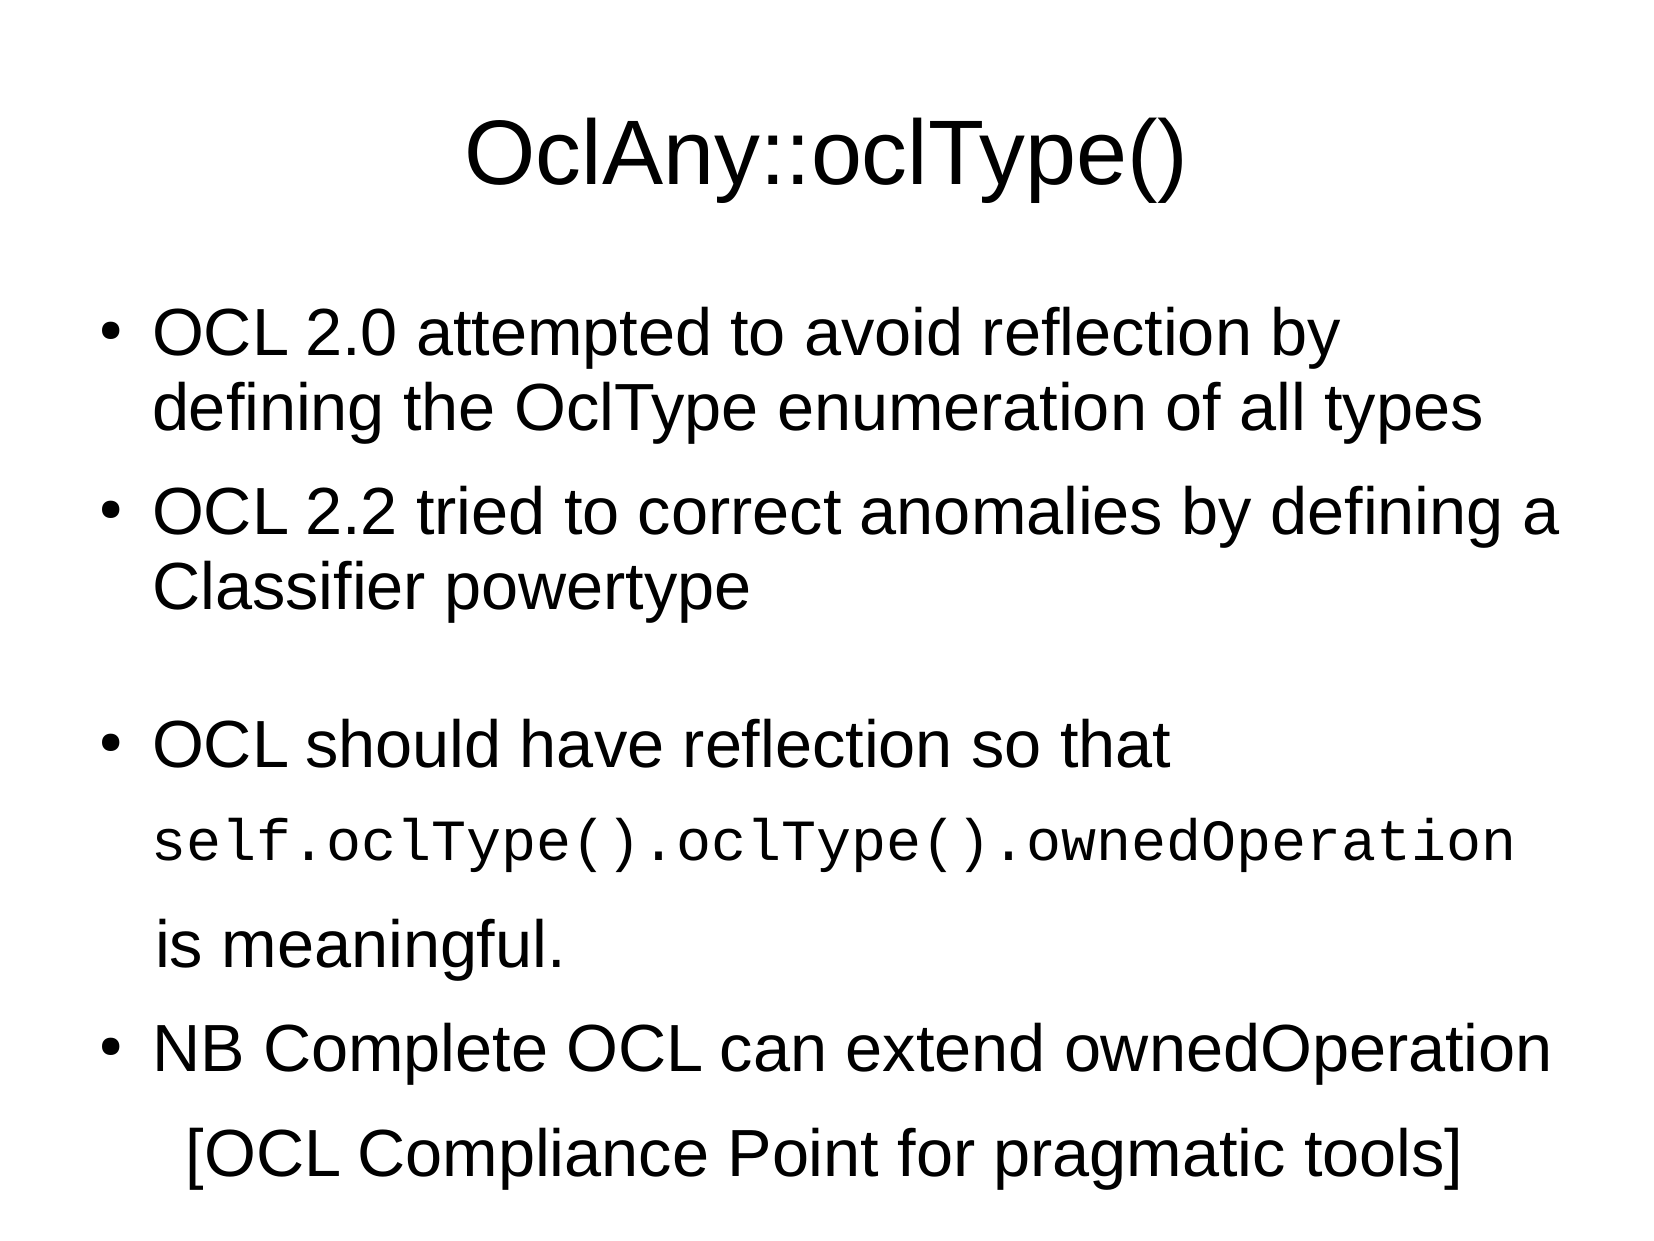

# OclAny::oclType()
OCL 2.0 attempted to avoid reflection by defining the OclType enumeration of all types
OCL 2.2 tried to correct anomalies by defining a Classifier powertype
OCL should have reflection so that
 self.oclType().oclType().ownedOperation
 is meaningful.
NB Complete OCL can extend ownedOperation
[OCL Compliance Point for pragmatic tools]